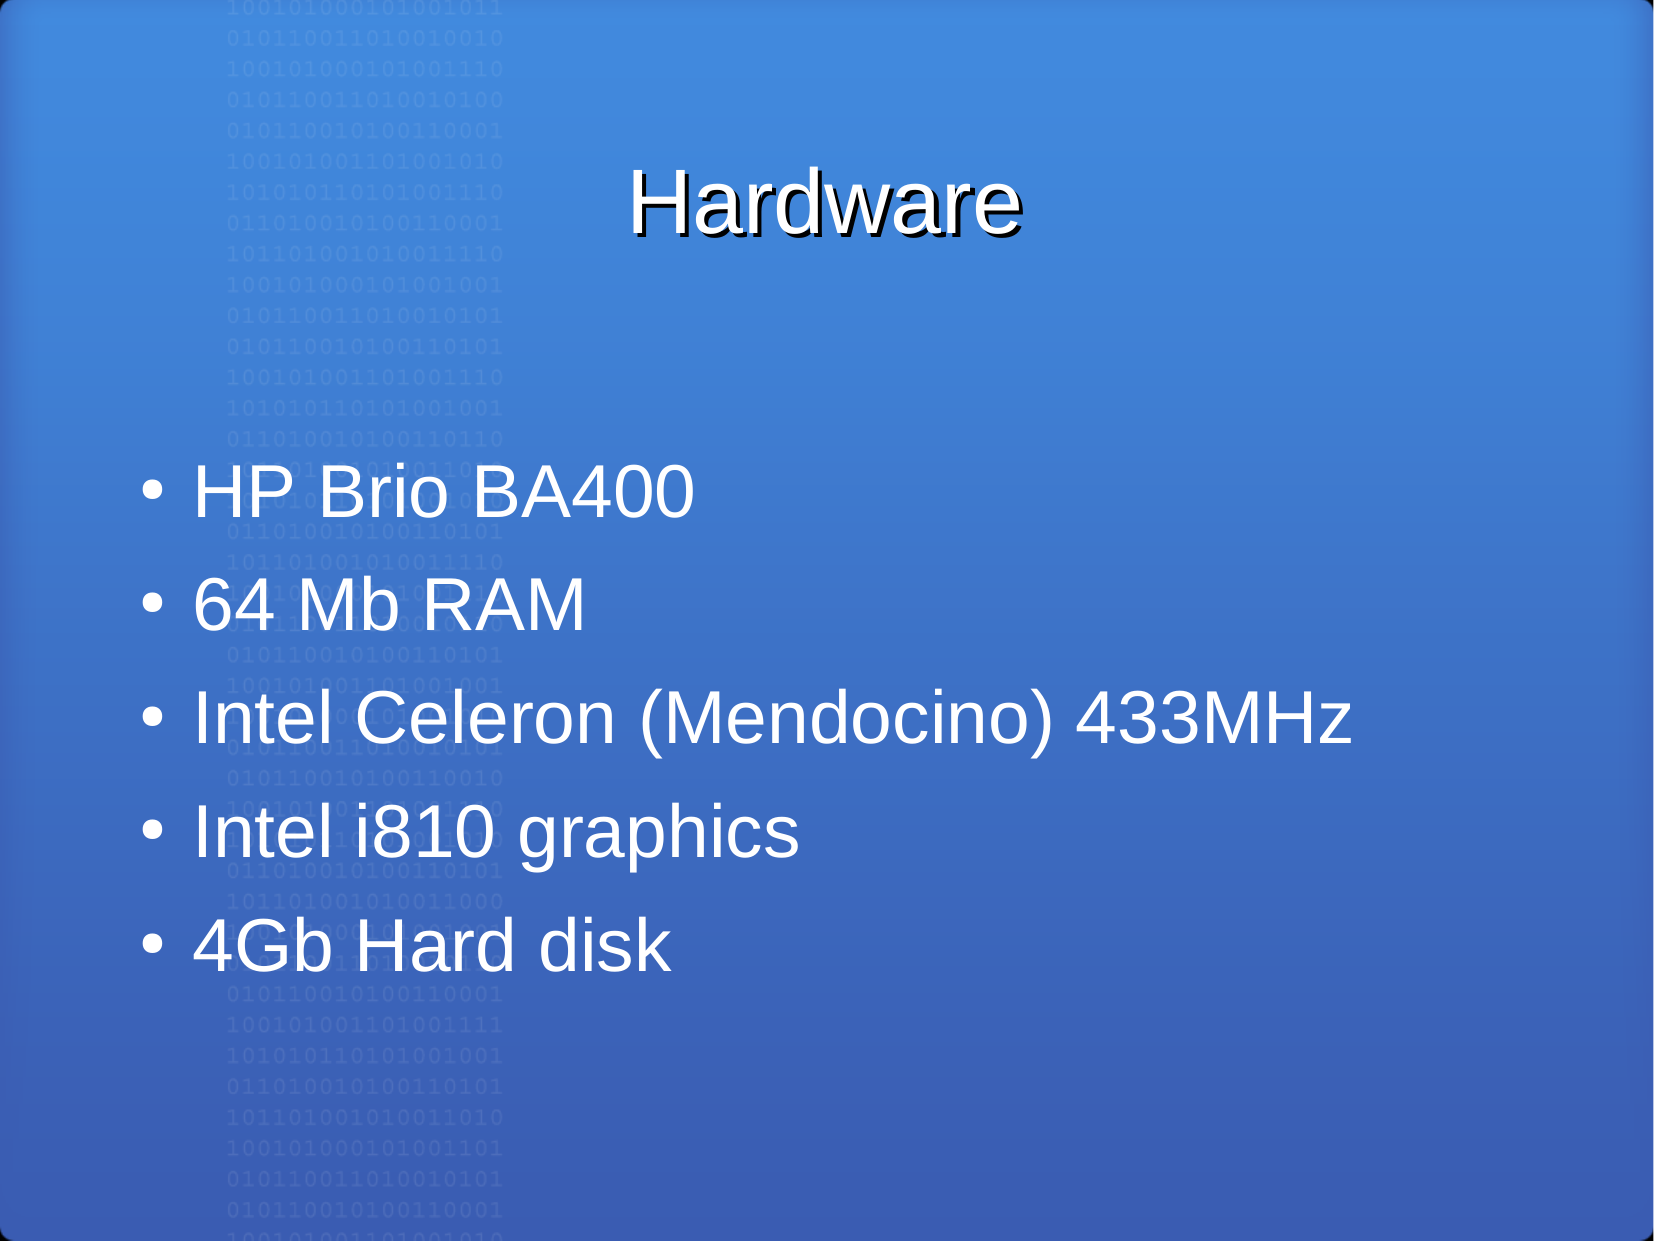

# Hardware
HP Brio BA400
64 Mb RAM
Intel Celeron (Mendocino) 433MHz
Intel i810 graphics
4Gb Hard disk